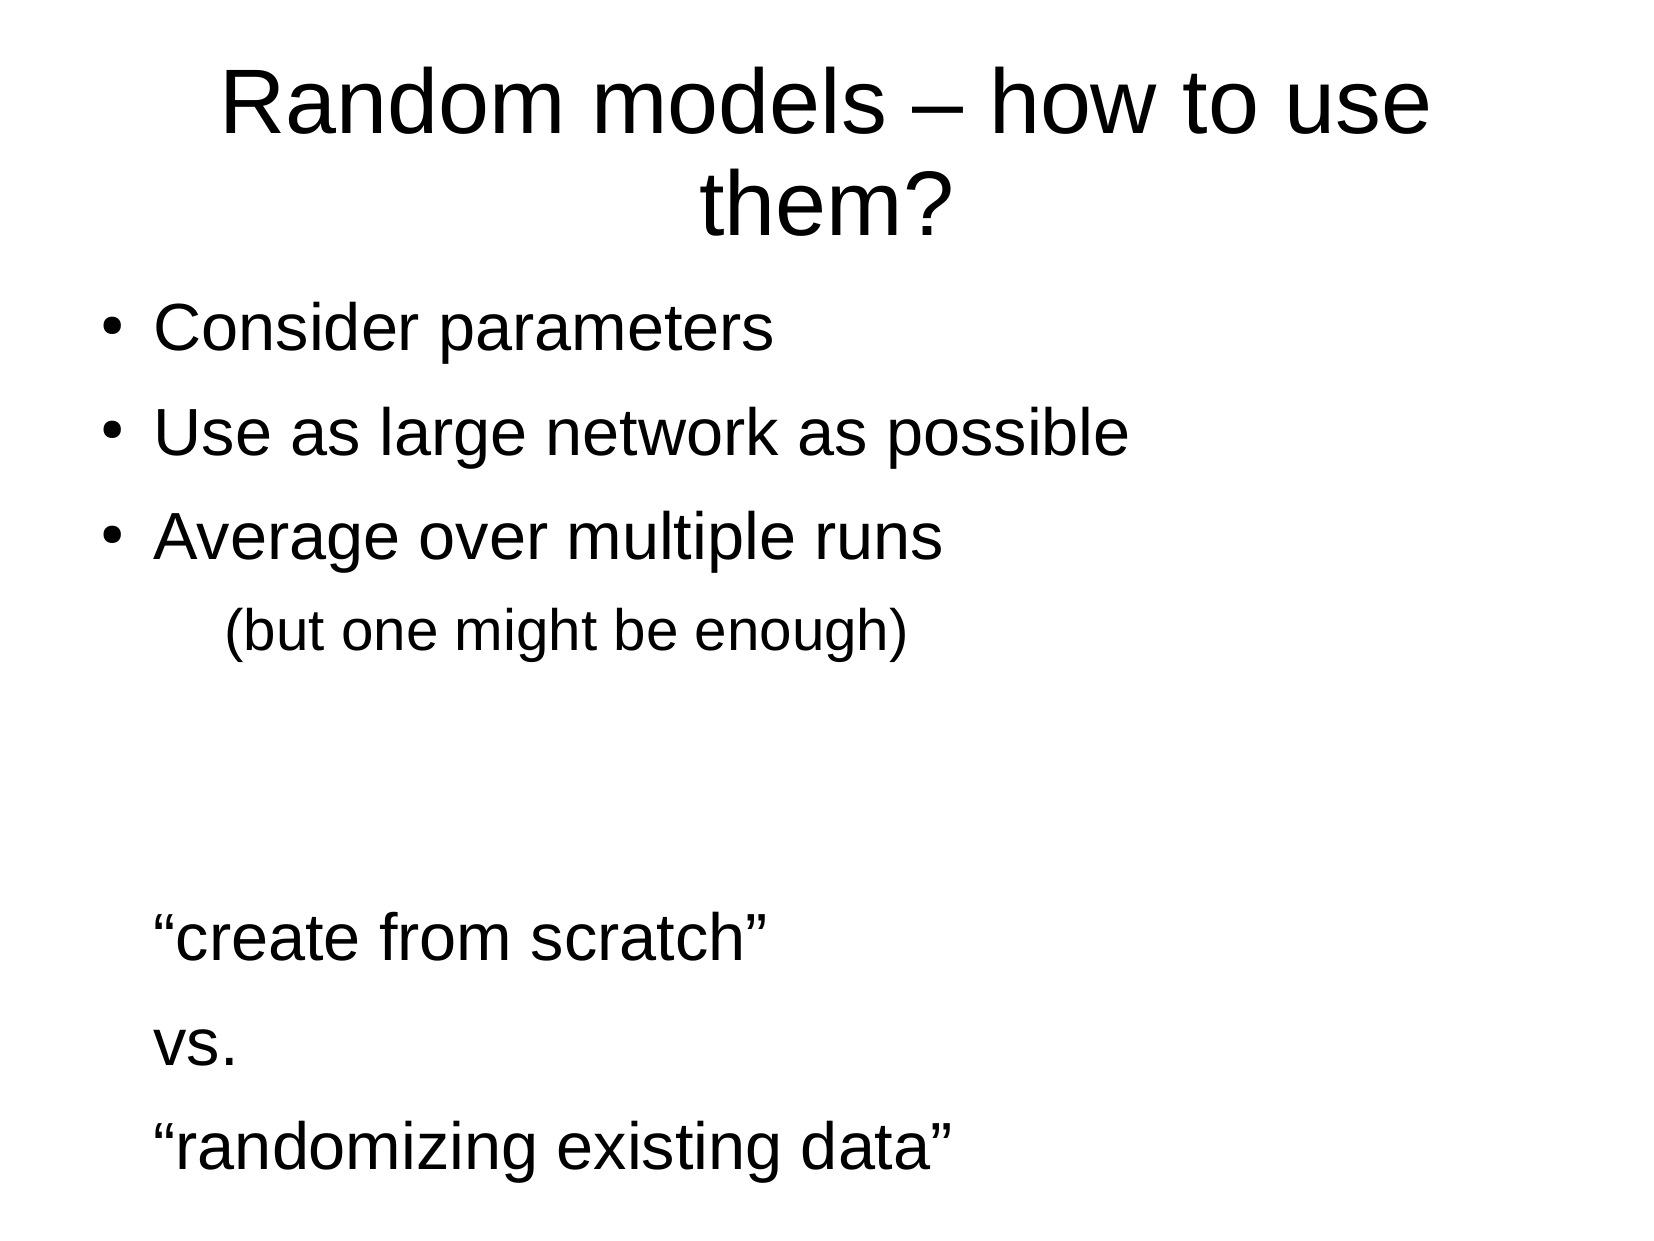

# Random models – how to use them?
Consider parameters
Use as large network as possible
Average over multiple runs
(but one might be enough)
“create from scratch”
vs.
“randomizing existing data”